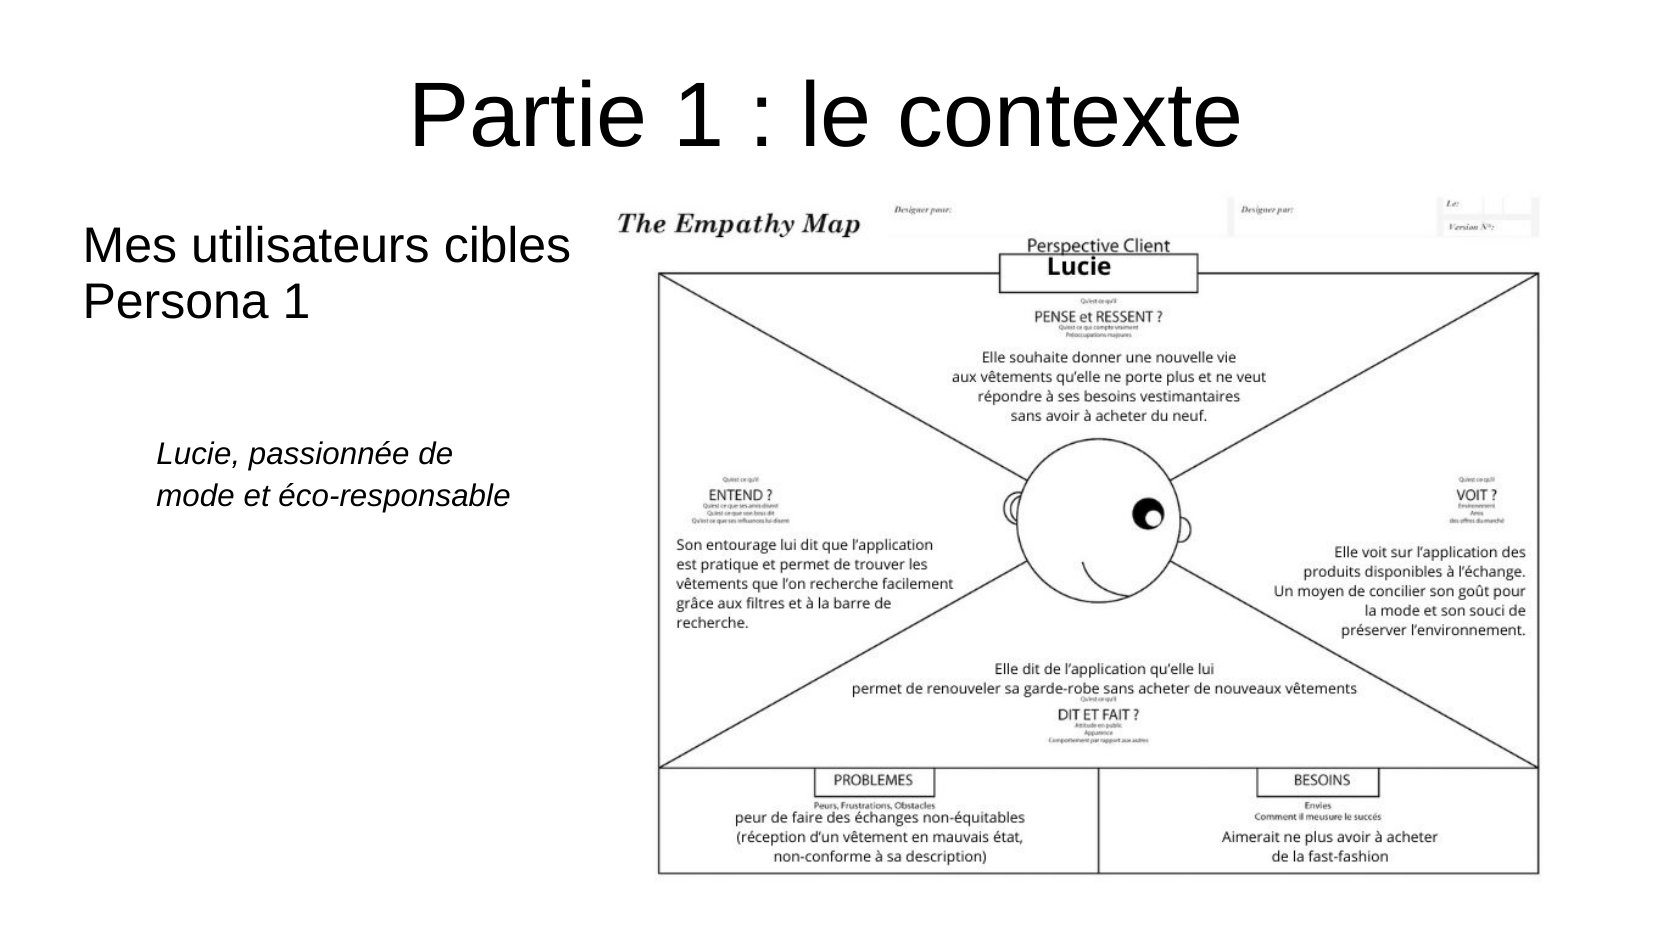

# Partie 1 : le contexte
Mes utilisateurs cibles
Persona 1
	Lucie, passionnée de
	mode et éco-responsable